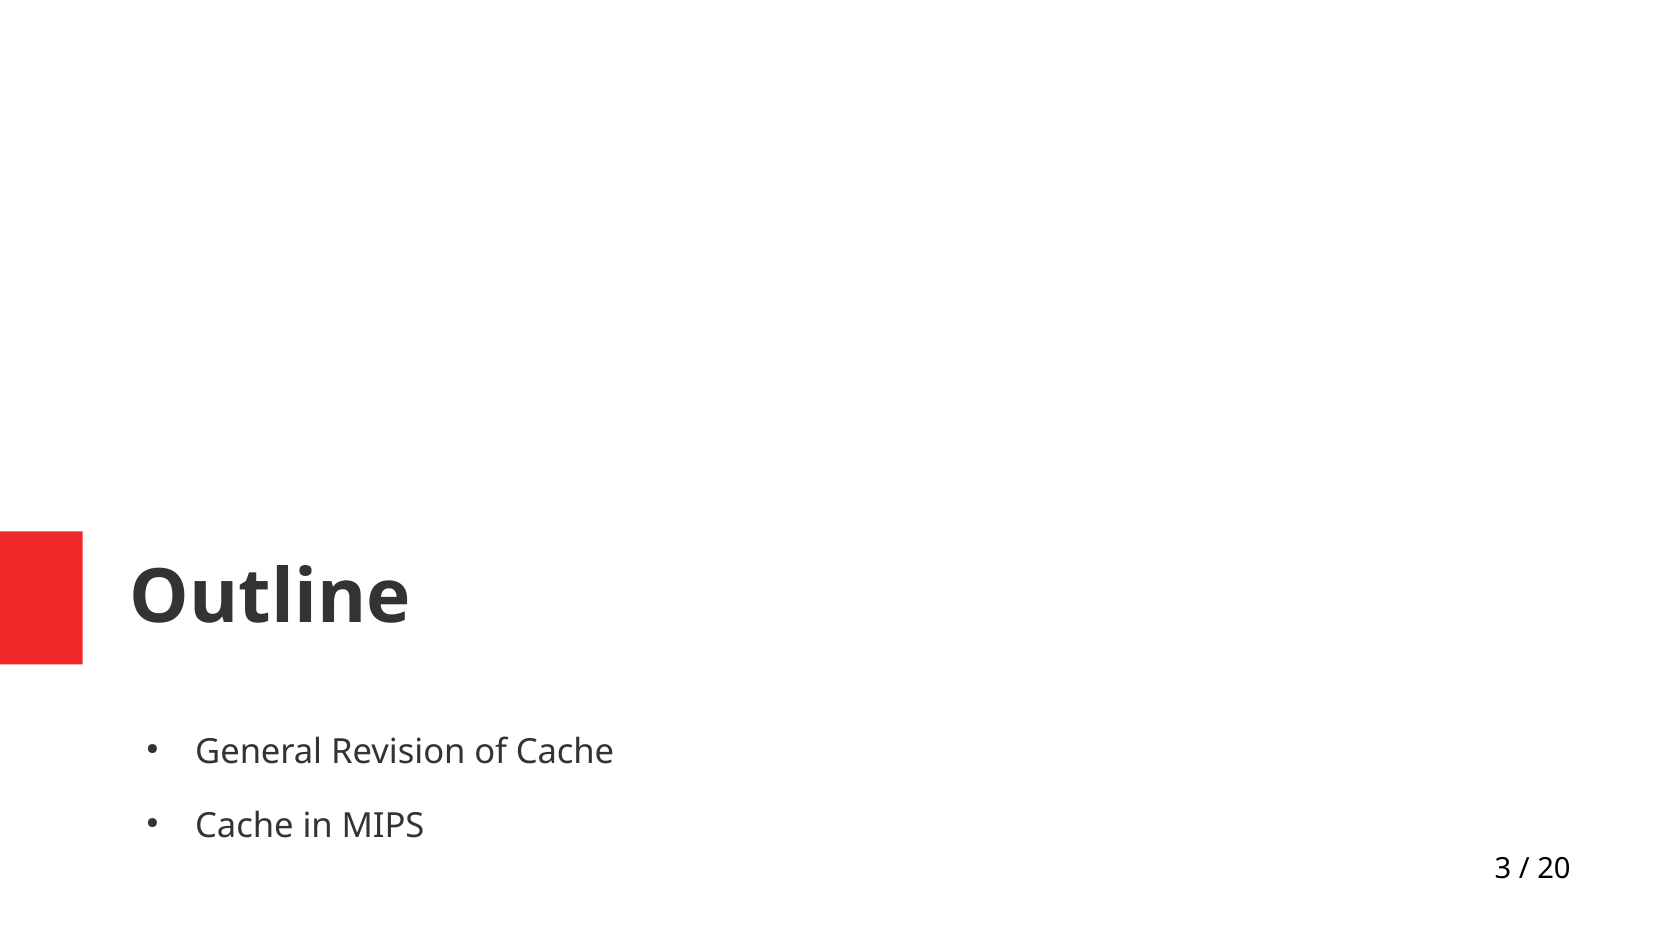

# Outline
General Revision of Cache
Cache in MIPS
3